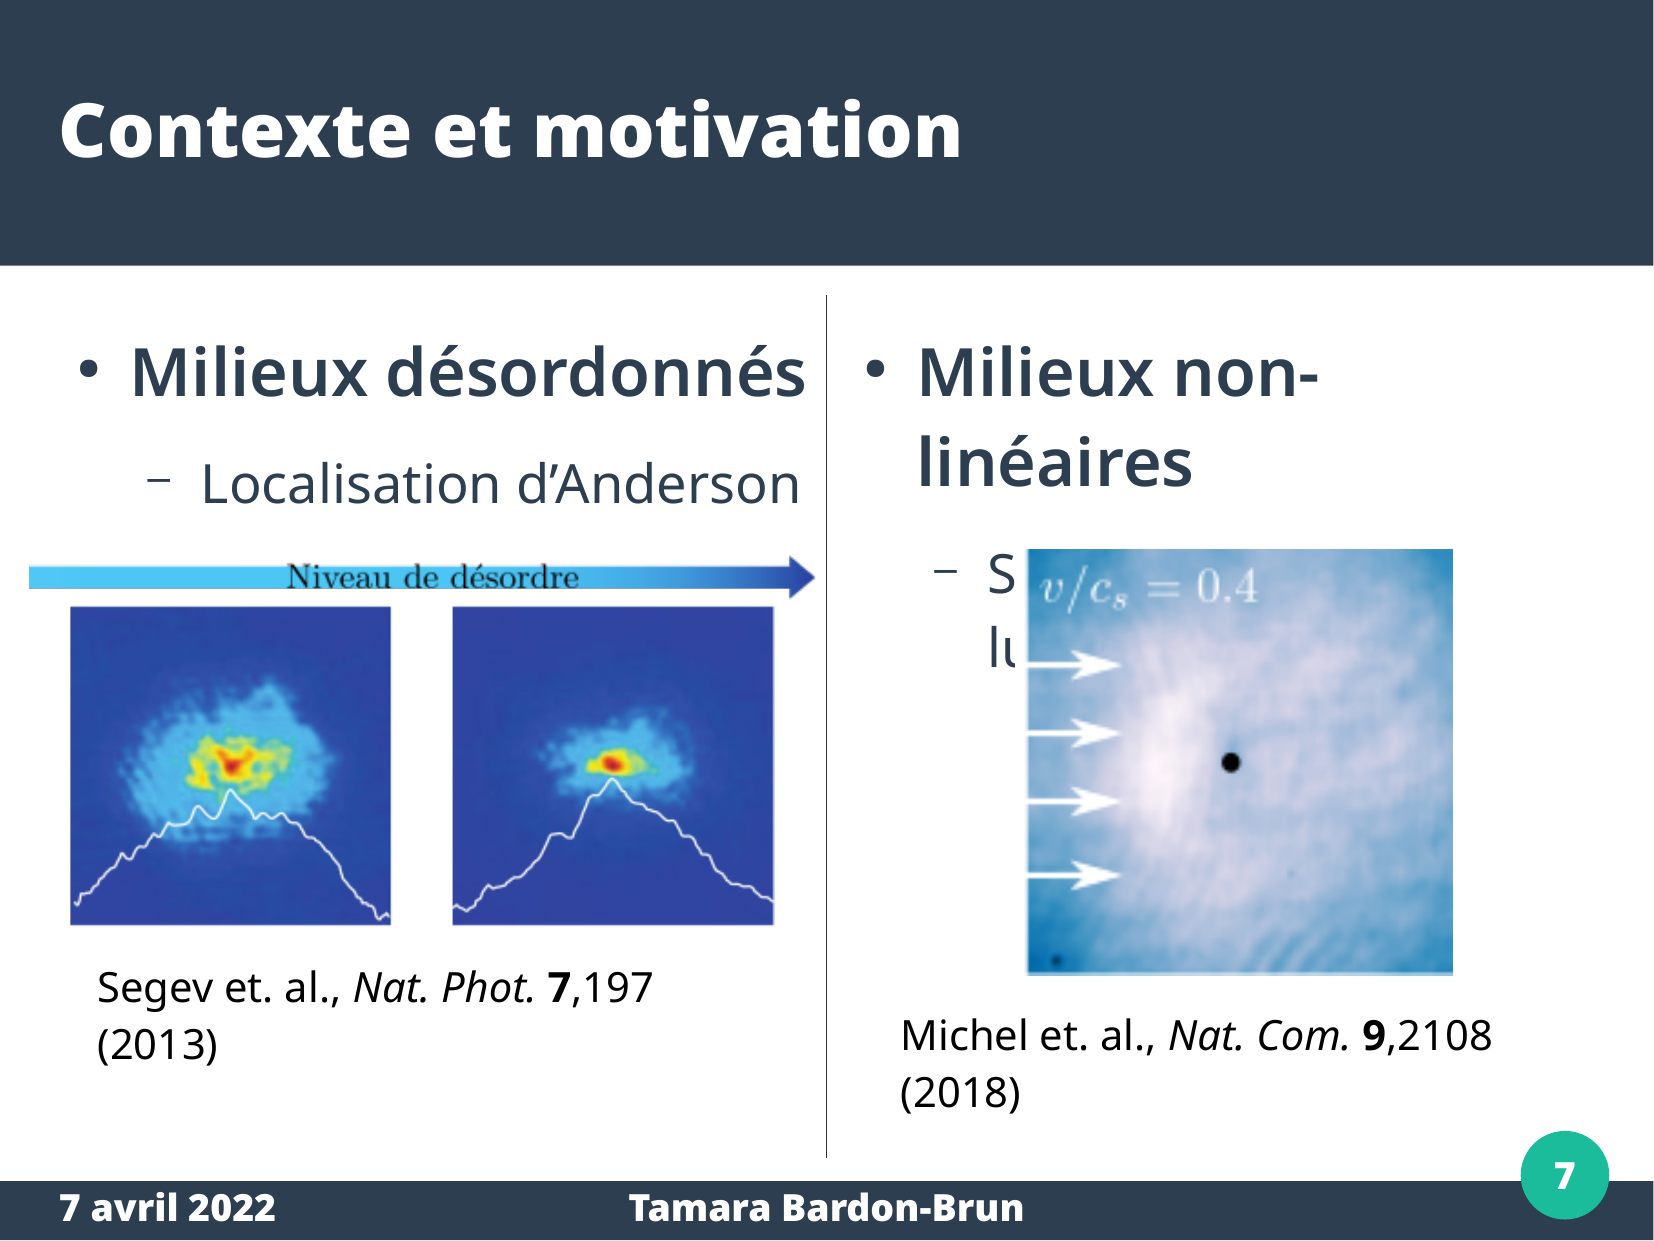

# Contexte et motivation
Milieux désordonnés
Localisation d’Anderson
Milieux non-linéaires
Superfluidité de la lumière
Segev et. al., Nat. Phot. 7,197 (2013)
Michel et. al., Nat. Com. 9,2108 (2018)
7
7 avril 2022
Tamara Bardon-Brun